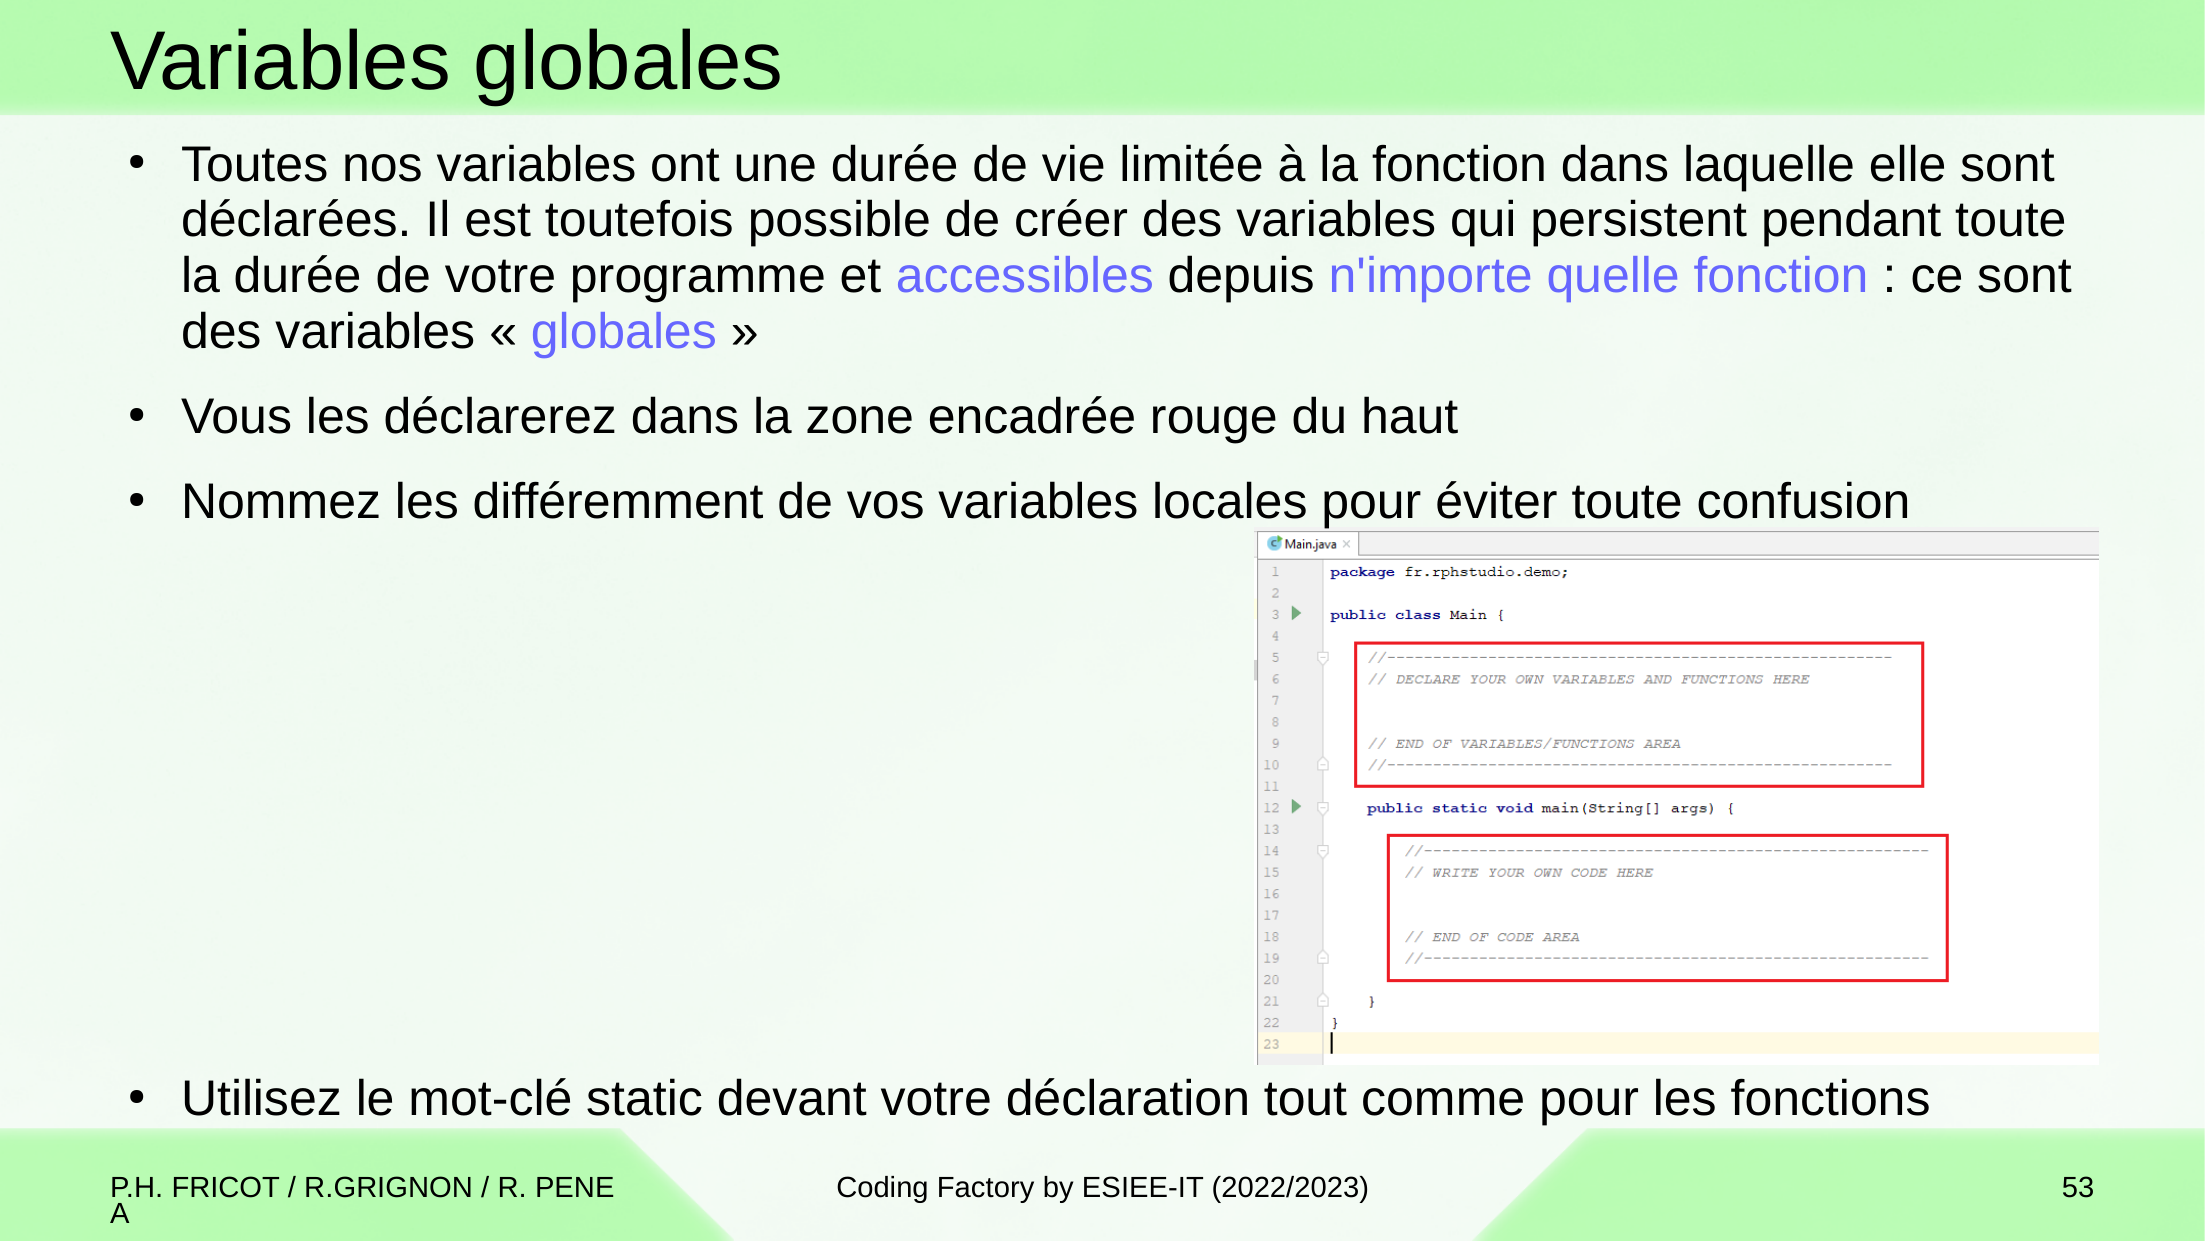

# Variables globales
Toutes nos variables ont une durée de vie limitée à la fonction dans laquelle elle sont déclarées. Il est toutefois possible de créer des variables qui persistent pendant toute la durée de votre programme et accessibles depuis n'importe quelle fonction : ce sont des variables « globales »
Vous les déclarerez dans la zone encadrée rouge du haut
Nommez les différemment de vos variables locales pour éviter toute confusion
Utilisez le mot-clé static devant votre déclaration tout comme pour les fonctions
P.H. FRICOT / R.GRIGNON / R. PENEA
Coding Factory by ESIEE-IT (2022/2023)
53